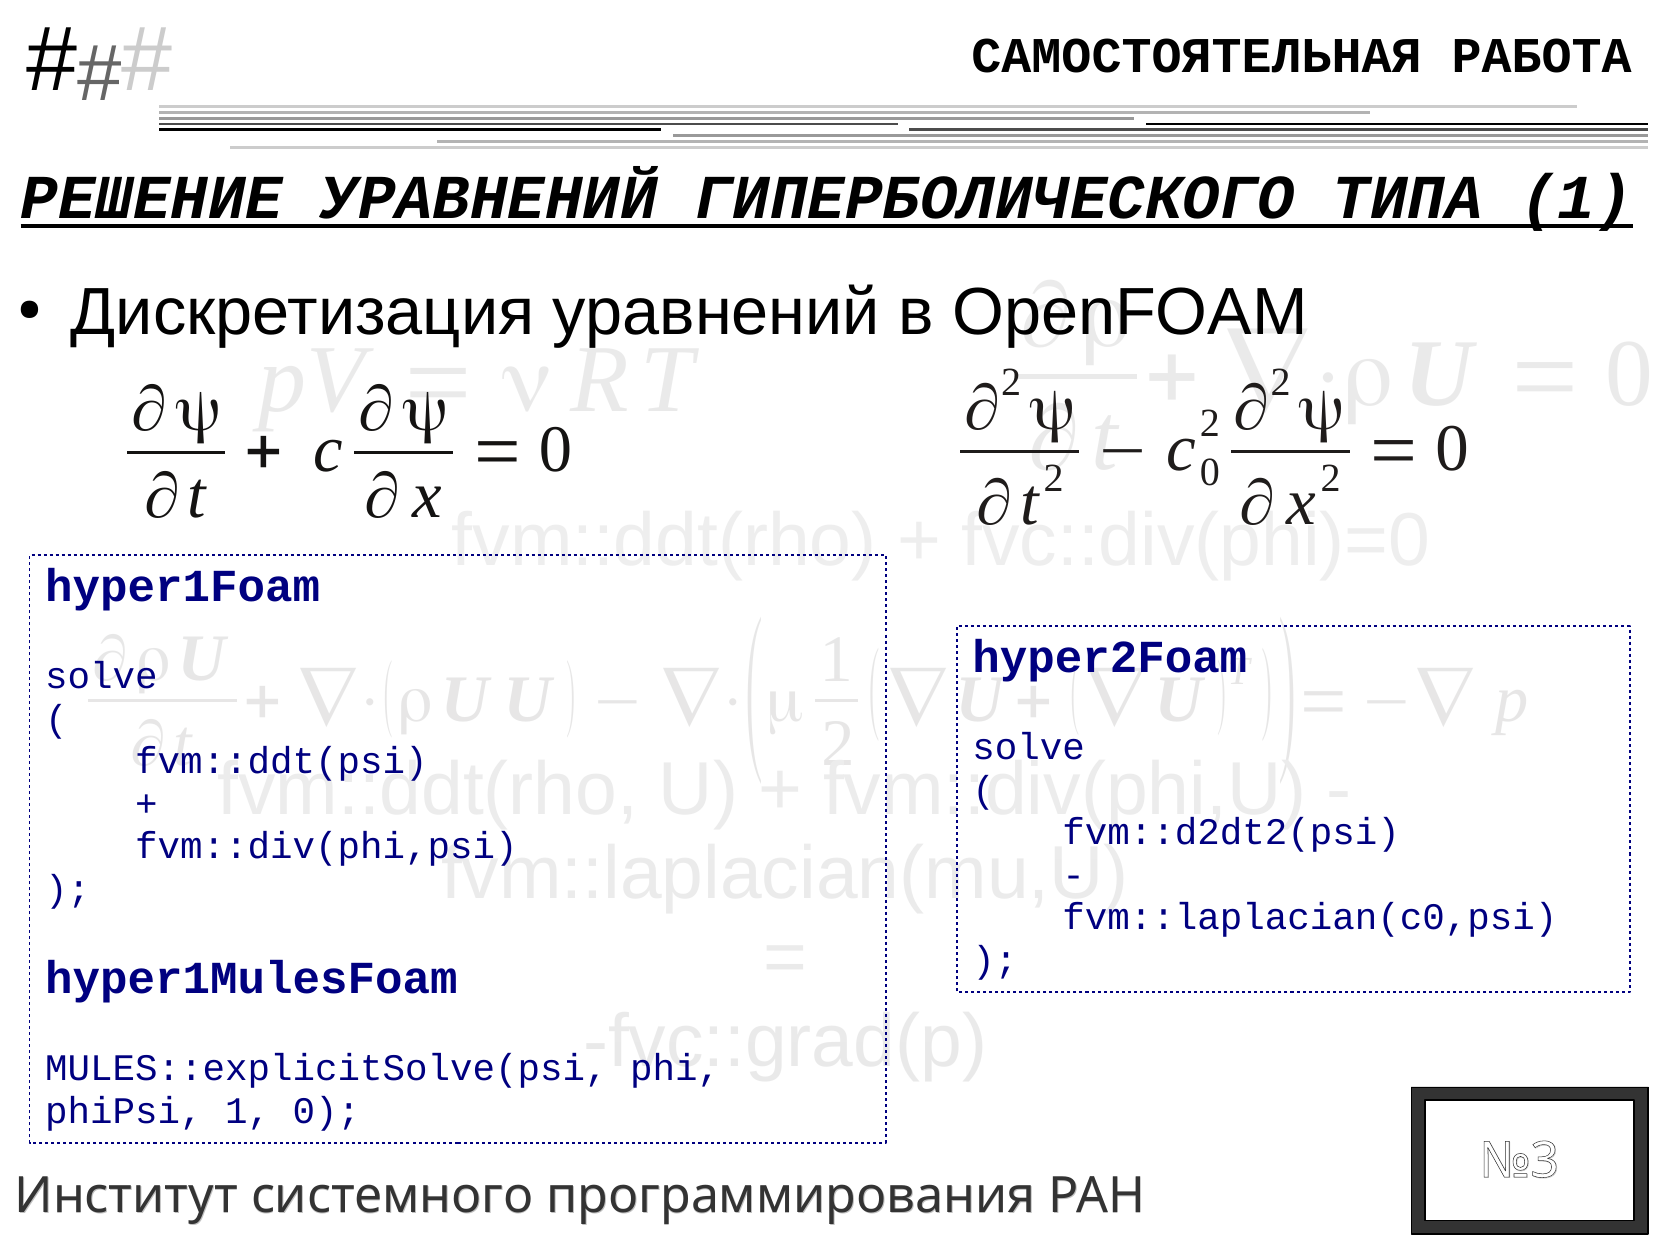

# РЕШЕНИЕ УРАВНЕНИЙ ГИПЕРБОЛИЧЕСКОГО ТИПА (1)
Дискретизация уравнений в OpenFOAM
hyper1Foam
solve
(
 fvm::ddt(psi)
 +
 fvm::div(phi,psi)
);
hyper1MulesFoam
MULES::explicitSolve(psi, phi, phiPsi, 1, 0);
hyper2Foam
solve
(
 fvm::d2dt2(psi)
 -
 fvm::laplacian(c0,psi)
);